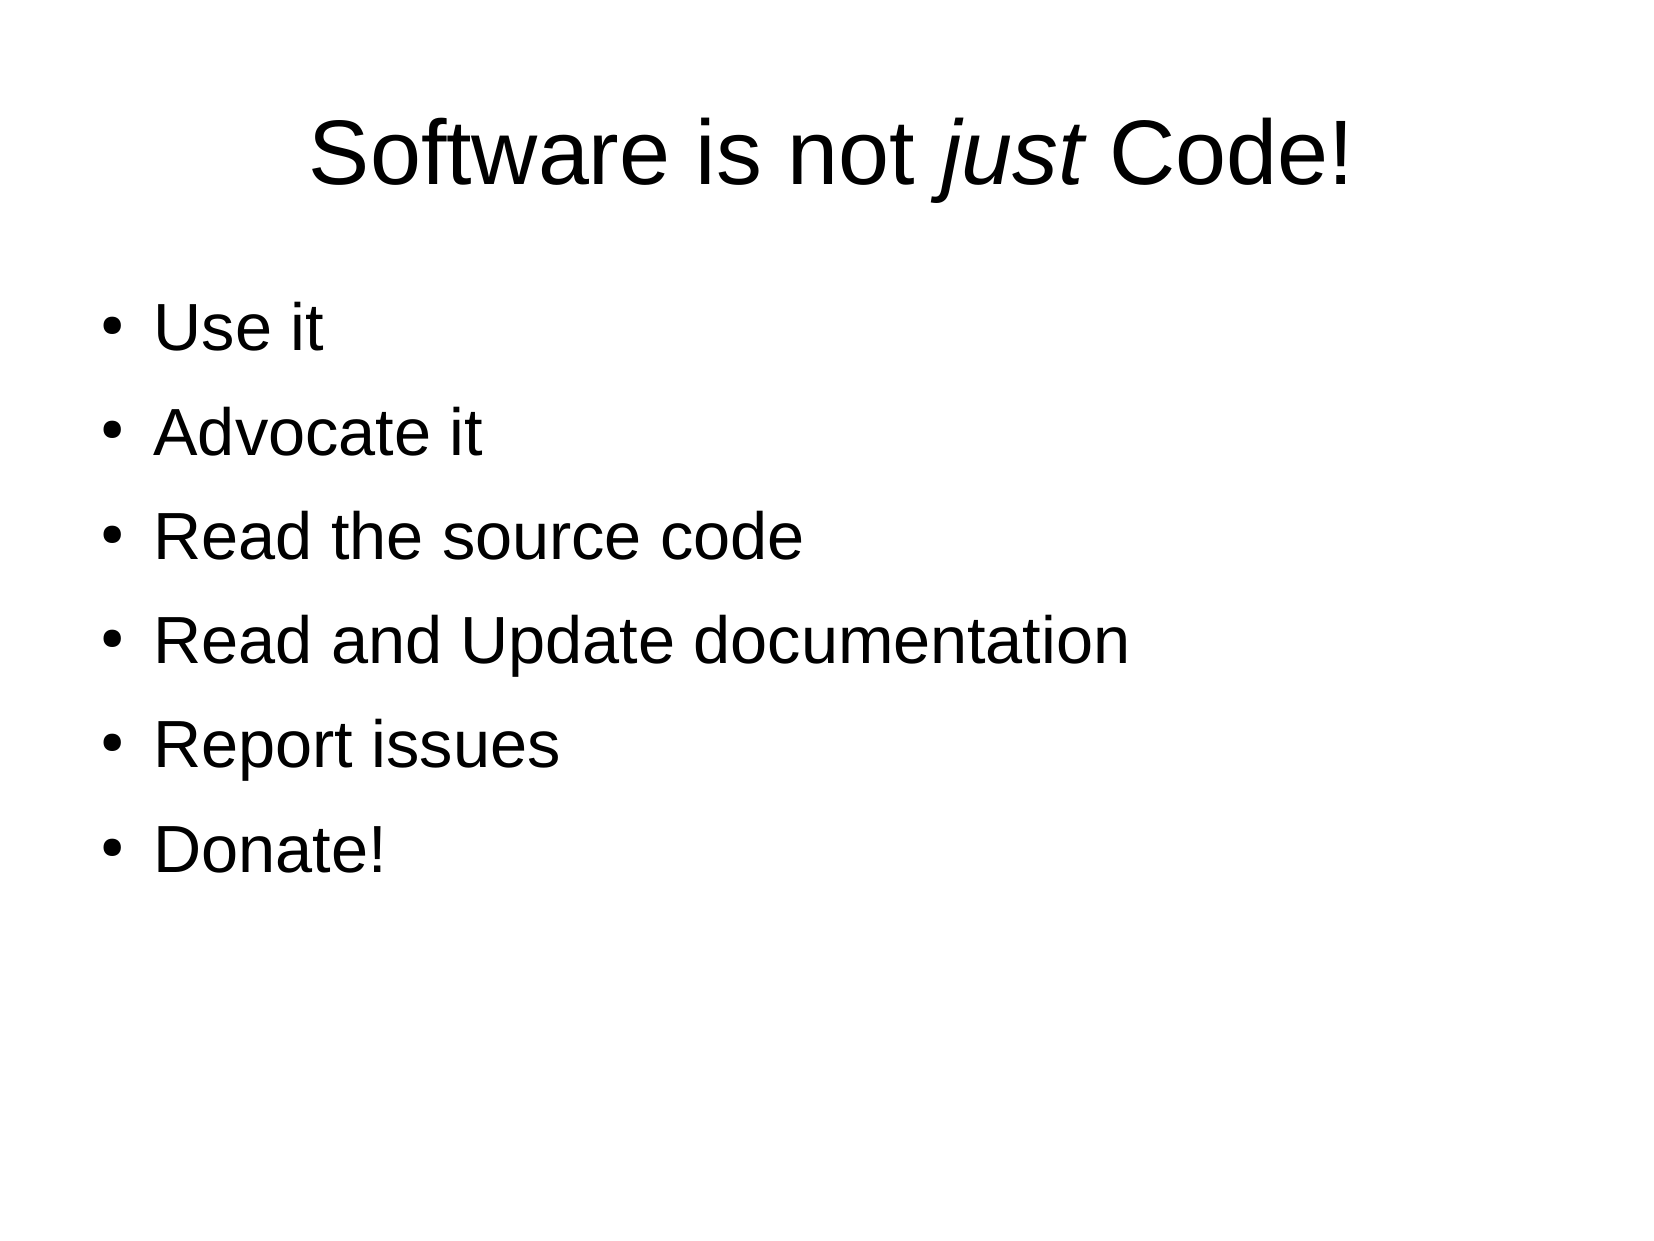

# Software is not just Code!
Use it
Advocate it
Read the source code
Read and Update documentation
Report issues
Donate!